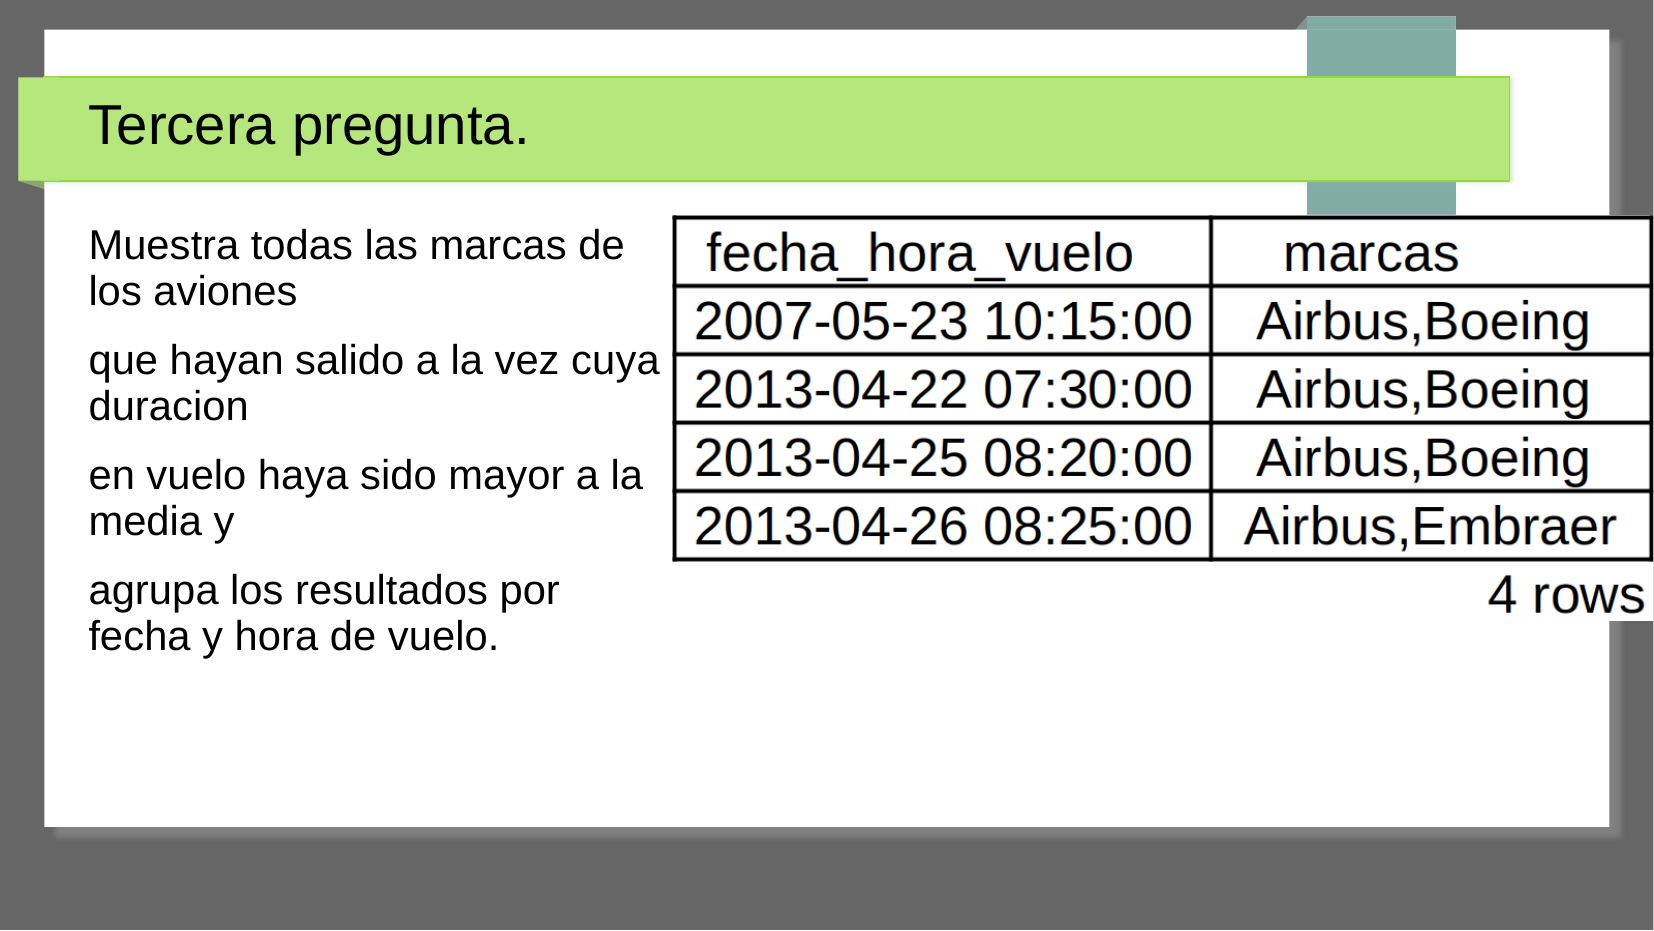

# Tercera pregunta.
Muestra todas las marcas de los aviones
que hayan salido a la vez cuya duracion
en vuelo haya sido mayor a la media y
agrupa los resultados por fecha y hora de vuelo.